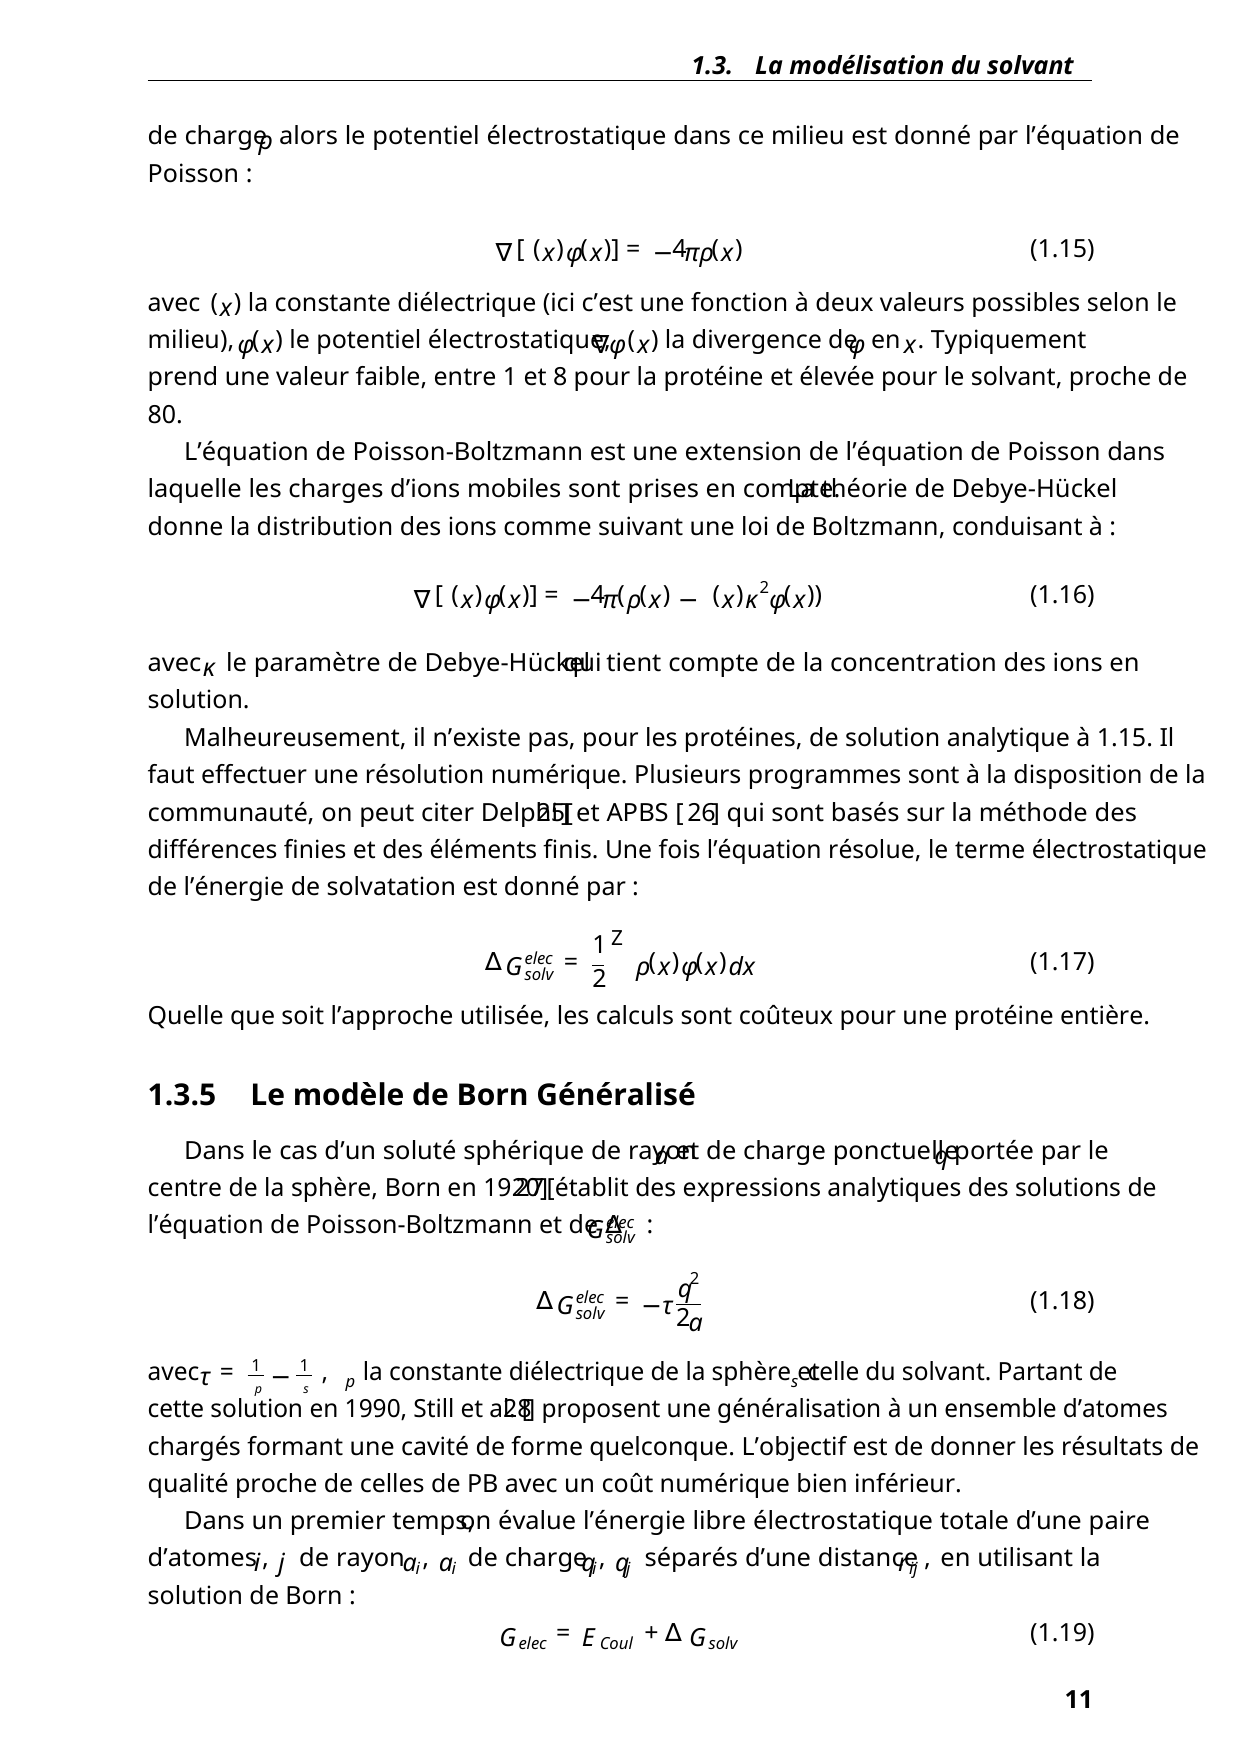

1.3.
La modélisation du solvant
de charge
alors le potentiel électrostatique dans ce milieu est donné par l’équation de
ρ
Poisson :
[
(
)
(
)] =
4
(
)
(1.15)
∇
x
φ
x
−
πρ
x
avec
(
) la constante diélectrique (ici c’est une fonction à deux valeurs possibles selon le
x
milieu),
(
) le potentiel électrostatique,
(
) la divergence de
en
. Typiquement
φ
x
∇φ
x
φ
x
prend une valeur faible, entre 1 et 8 pour la protéine et élevée pour le solvant, proche de
80.
L’équation de Poisson-Boltzmann est une extension de l’équation de Poisson dans
laquelle les charges d’ions mobiles sont prises en compte.
La théorie de Debye-Hückel
donne la distribution des ions comme suivant une loi de Boltzmann, conduisant à :
2
[
(
)
(
)] =
4
(
(
)
(
)
(
))
(1.16)
∇
x
φ
x
−
π
ρ
x
−
x
κ
φ
x
avec
le paramètre de Debye-Hückel
qui
tient compte de la concentration des ions en
κ
solution.
Malheureusement, il n’existe pas, pour les protéines, de solution analytique à 1.15. Il
faut effectuer une résolution numérique. Plusieurs programmes sont à la disposition de la
communauté, on peut citer Delphi [
25
] et APBS [
26
] qui sont basés sur la méthode des
différences finies et des éléments finis. Une fois l’équation résolue, le terme électrostatique
de l’énergie de solvatation est donné par :
Z
1
∆
=
(
)
(
)
(1.17)
elec
G
ρ
x
φ
x
dx
2
solv
Quelle que soit l’approche utilisée, les calculs sont coûteux pour une protéine entière.
1.3.5
Le modèle de Born Généralisé
Dans le cas d’un soluté sphérique de rayon
et de charge ponctuelle
portée par le
a
q
centre de la sphère, Born en 1920 [
27
] établit des expressions analytiques des solutions de
l’équation de Poisson-Boltzmann et de ∆
:
elec
G
solv
2
q
∆
=
(1.18)
elec
G
−τ
2
solv
a
1
1
avec
=
,
la constante diélectrique de la sphère et
celle du solvant. Partant de
τ
−
p
s
p
s
cette solution en 1990, Still et al. [
28
] proposent une généralisation à un ensemble d’atomes
chargés formant une cavité de forme quelconque. L’objectif est de donner les résultats de
qualité proche de celles de PB avec un coût numérique bien inférieur.
Dans un premier temps,
on évalue l’énergie libre électrostatique totale d’une paire
d’atomes
,
de rayon
,
de charge
,
séparés d’une distance
,
en utilisant la
i
j
a
a
q
q
r
i
i
i
j
ij
solution de Born :
=
+ ∆
(1.19)
G
E
G
elec
Coul
solv
11